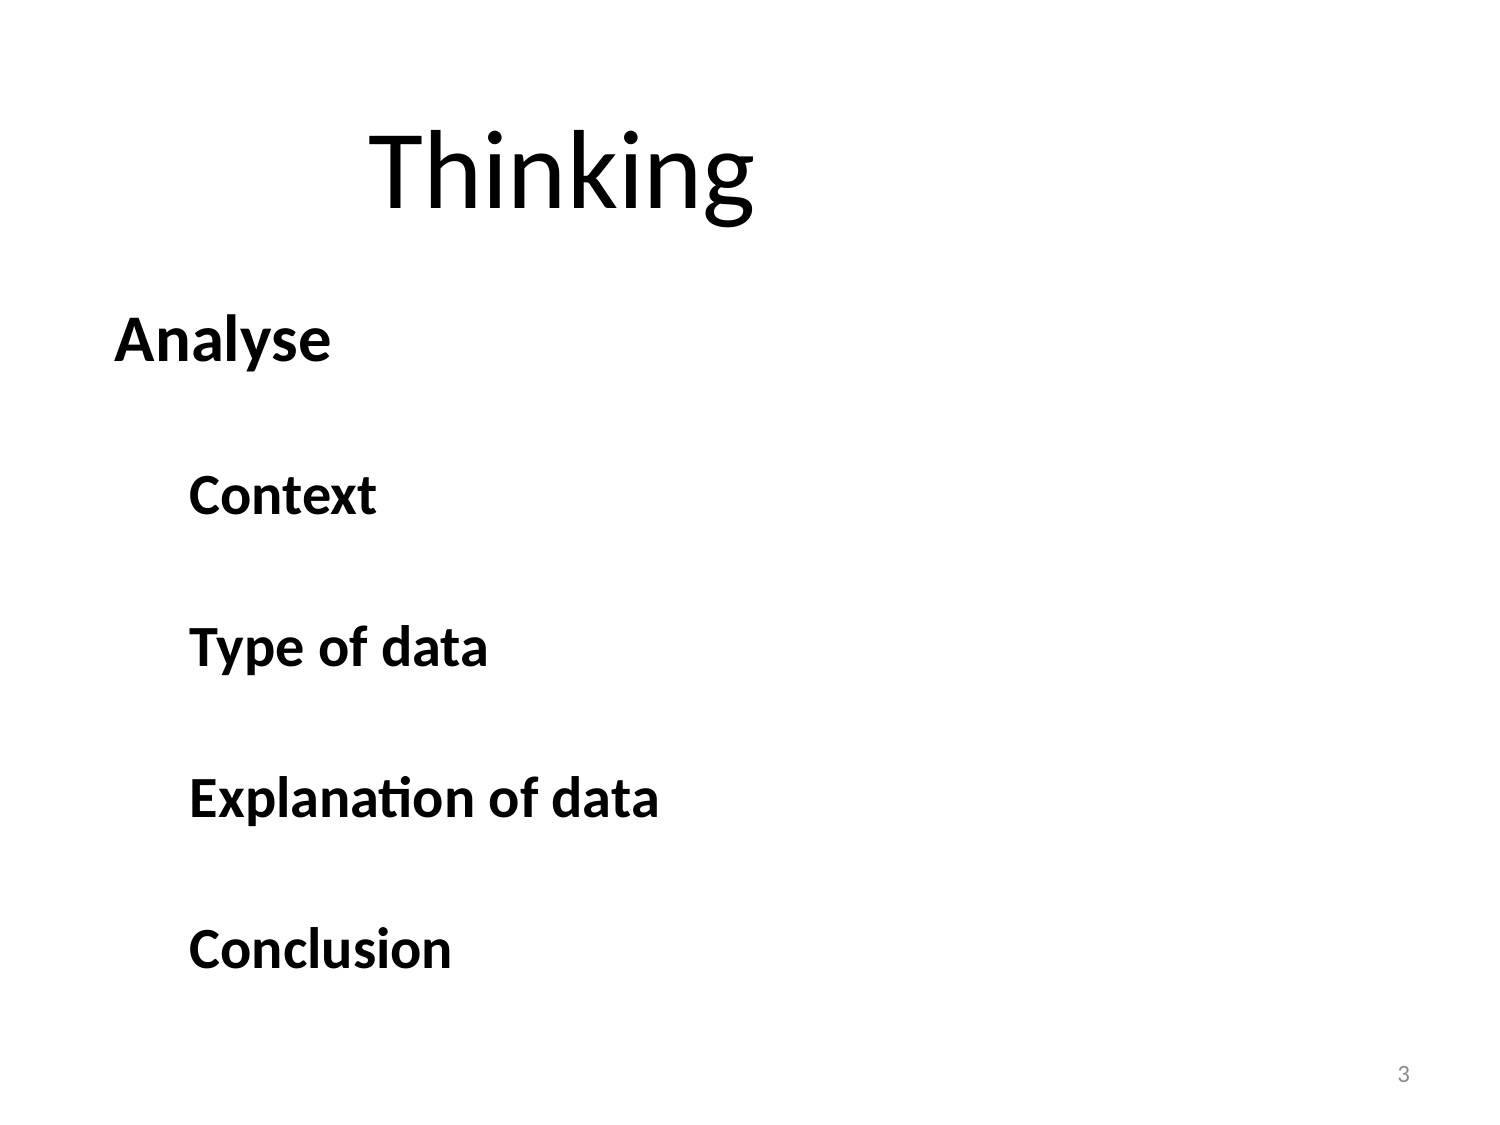

#
Thinking
Analyse
Context
Type of data
Explanation of data
Conclusion
3